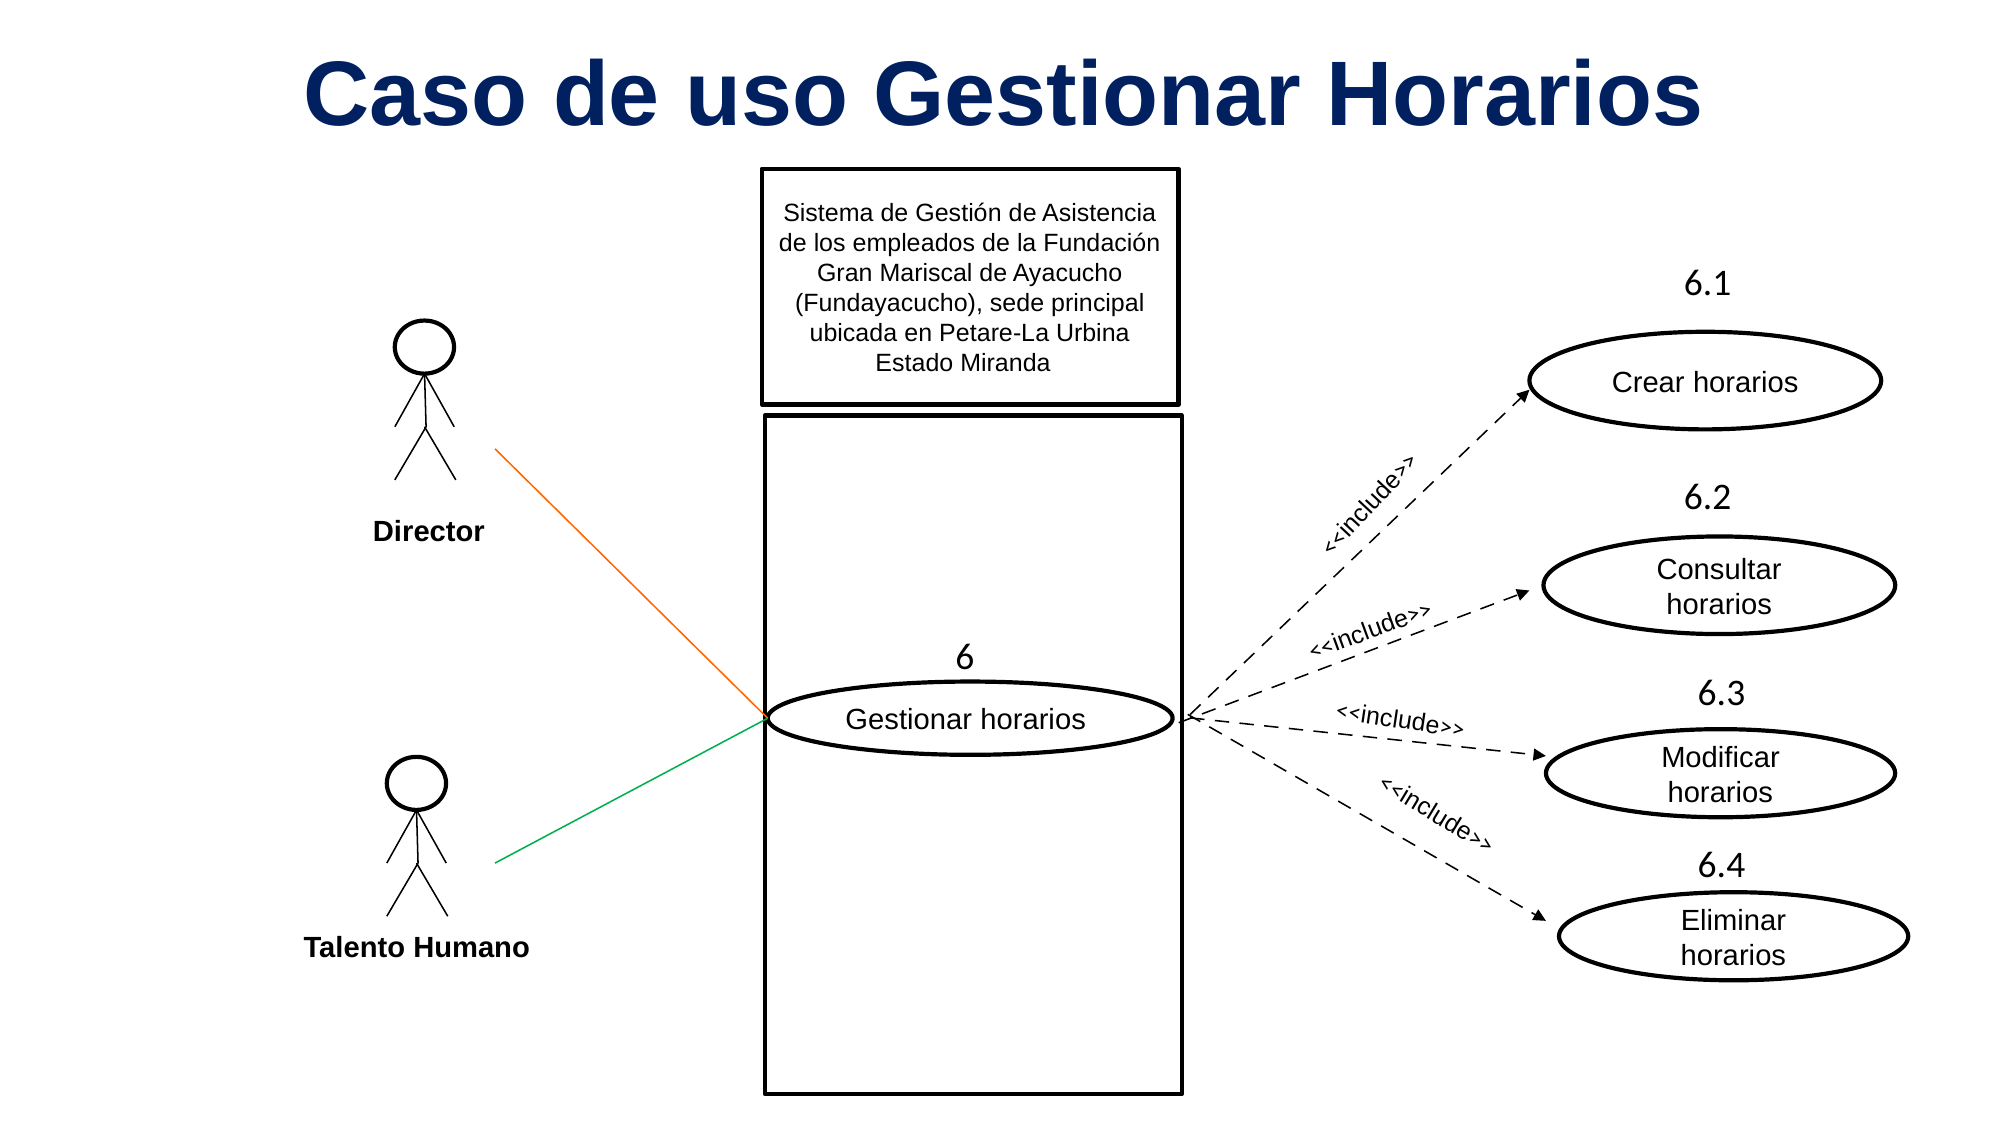

Caso de uso Gestionar Horarios
Sistema de Gestión de Asistencia de los empleados de la Fundación Gran Mariscal de Ayacucho (Fundayacucho), sede principal ubicada en Petare-La Urbina Estado Miranda
6.1
Crear horarios
6.2
<<include>>
Director
Consultar horarios
<<include>>
6
6.3
Gestionar horarios
<<include>>
Modificar horarios
<<include>>
6.4
Eliminar horarios
Talento Humano